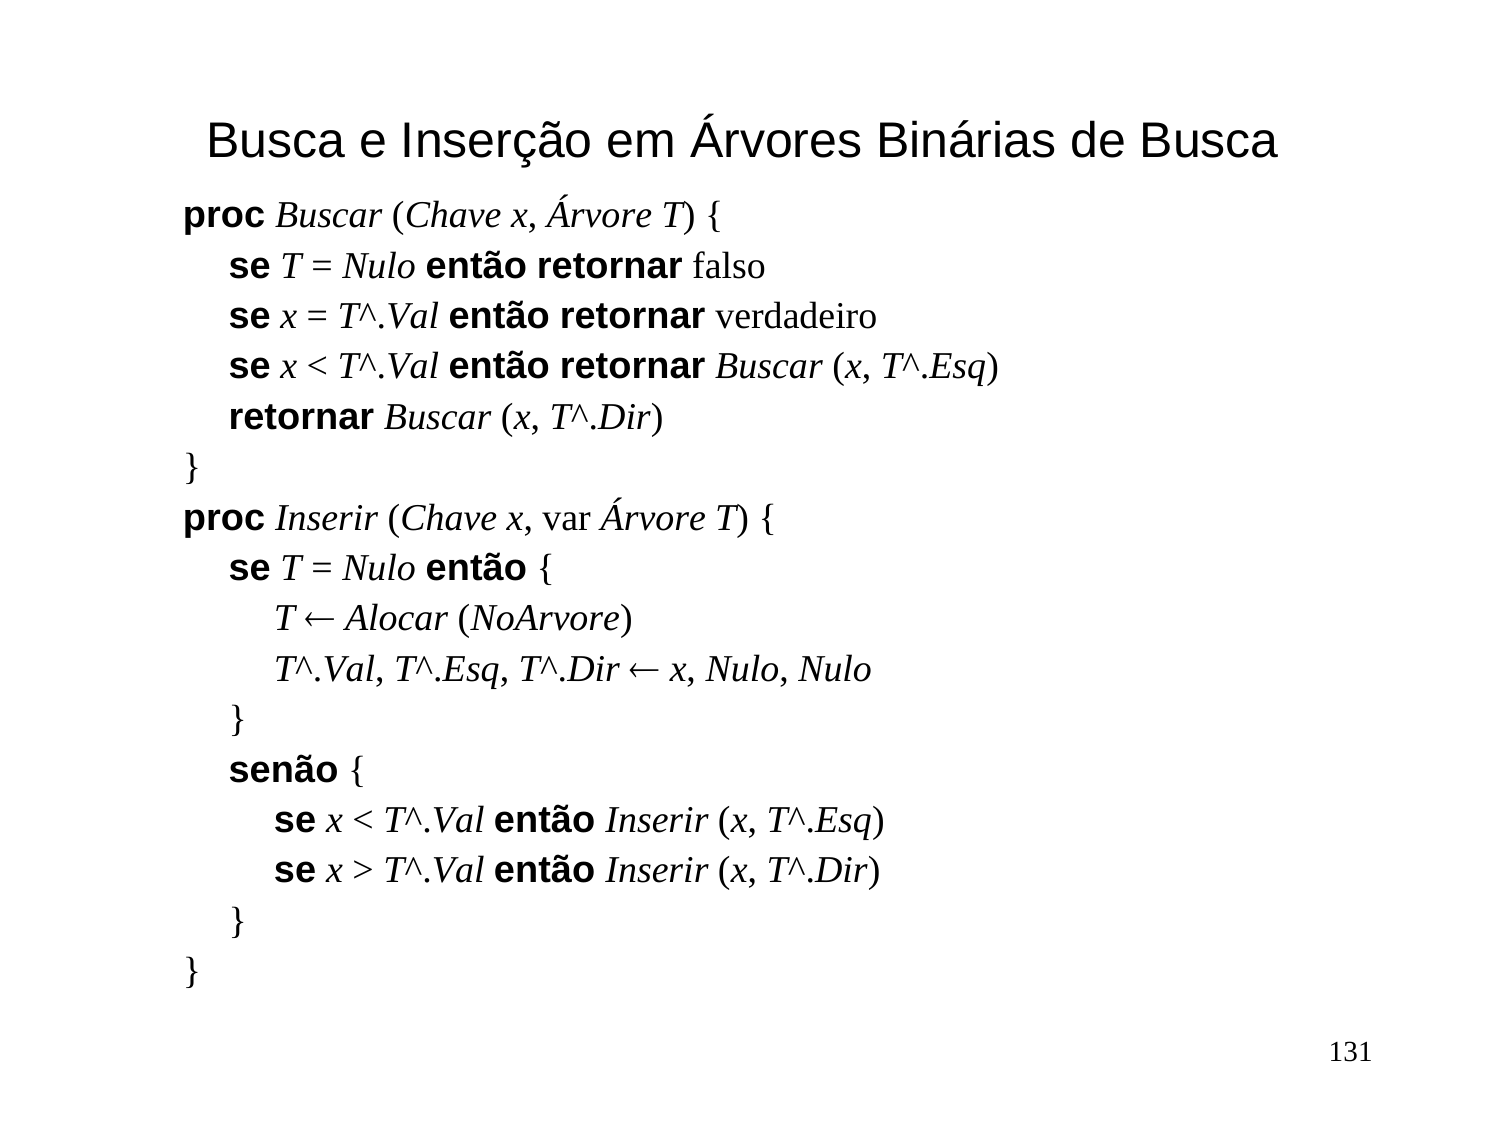

# Busca e Inserção em Árvores Binárias de Busca
proc Buscar (Chave x, Árvore T) {
 se T = Nulo então retornar falso
 se x = T^.Val então retornar verdadeiro
 se x < T^.Val então retornar Buscar (x, T^.Esq)
 retornar Buscar (x, T^.Dir)
}
proc Inserir (Chave x, var Árvore T) {
 se T = Nulo então {
 T  Alocar (NoArvore)
 T^.Val, T^.Esq, T^.Dir  x, Nulo, Nulo
 }
 senão {
 se x < T^.Val então Inserir (x, T^.Esq)
 se x > T^.Val então Inserir (x, T^.Dir)
 }
}
131